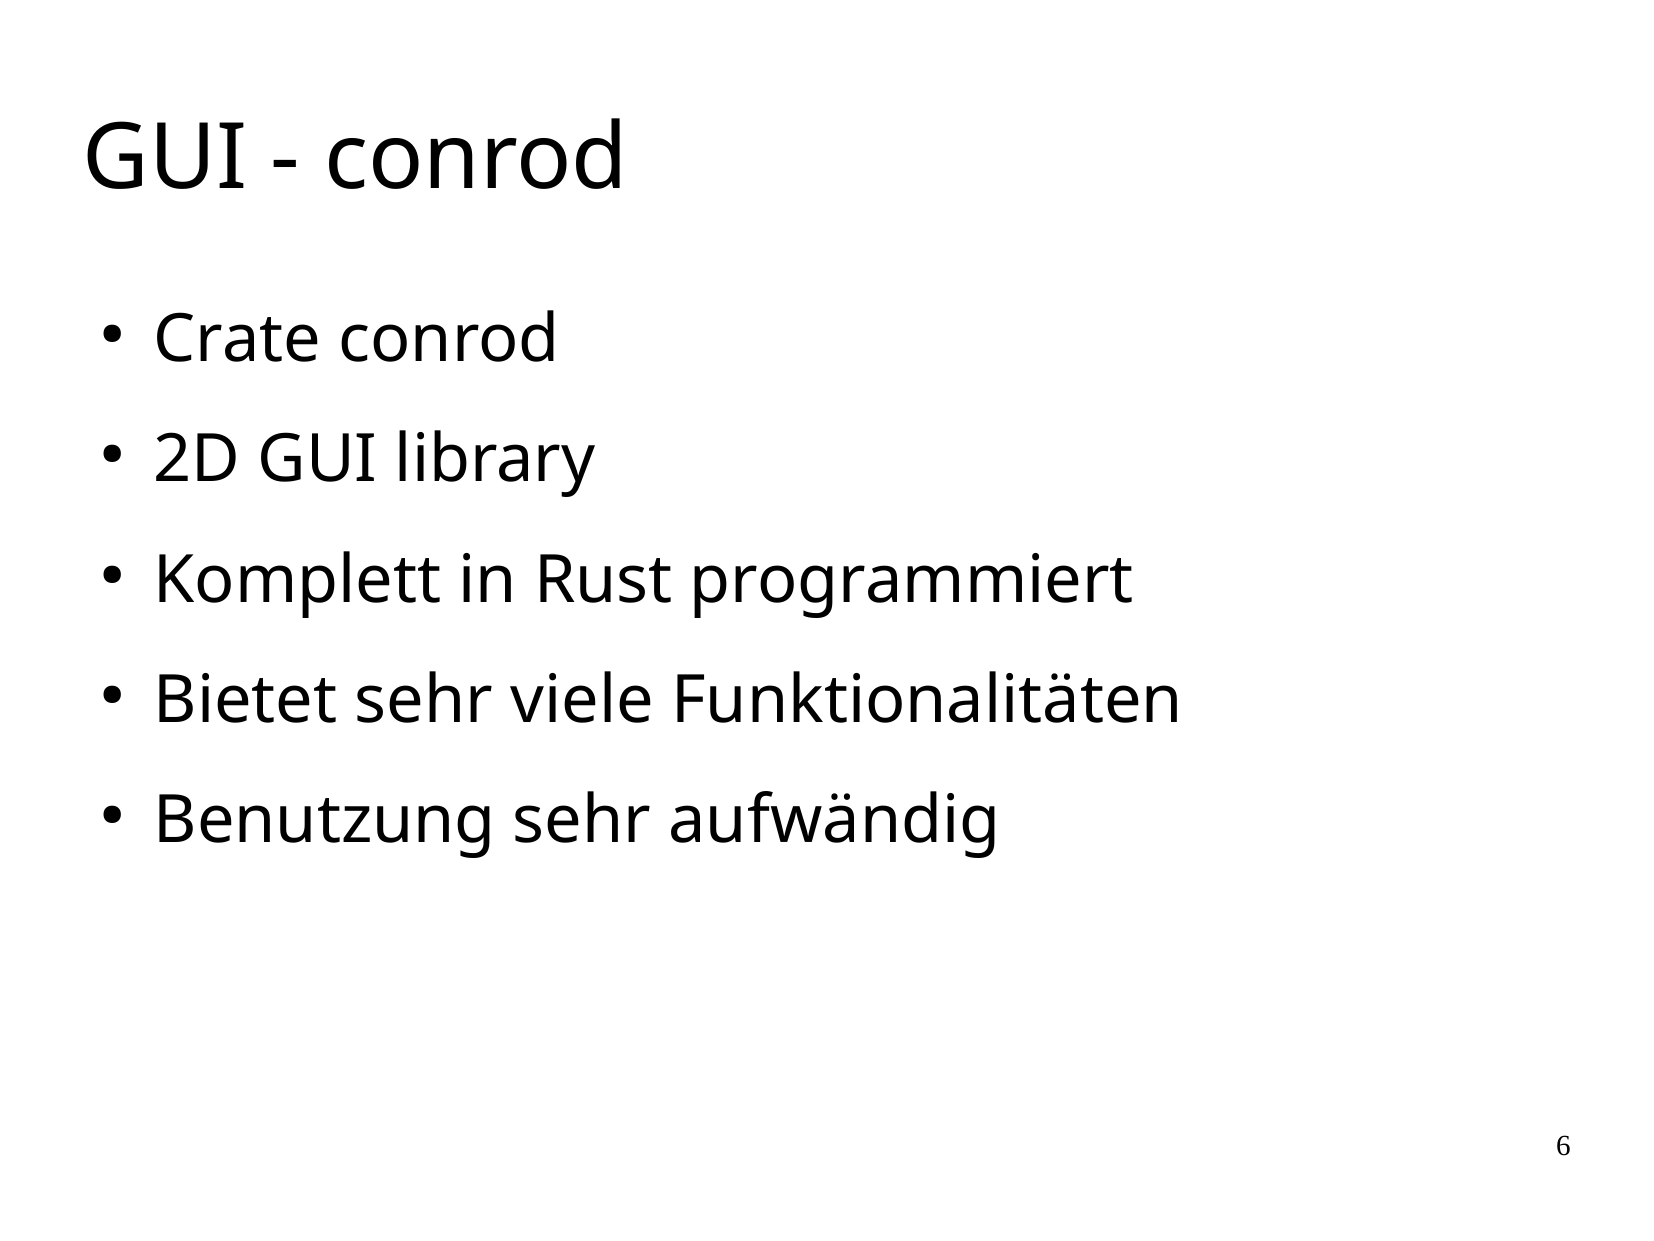

# GUI - conrod
Crate conrod
2D GUI library
Komplett in Rust programmiert
Bietet sehr viele Funktionalitäten
Benutzung sehr aufwändig
6